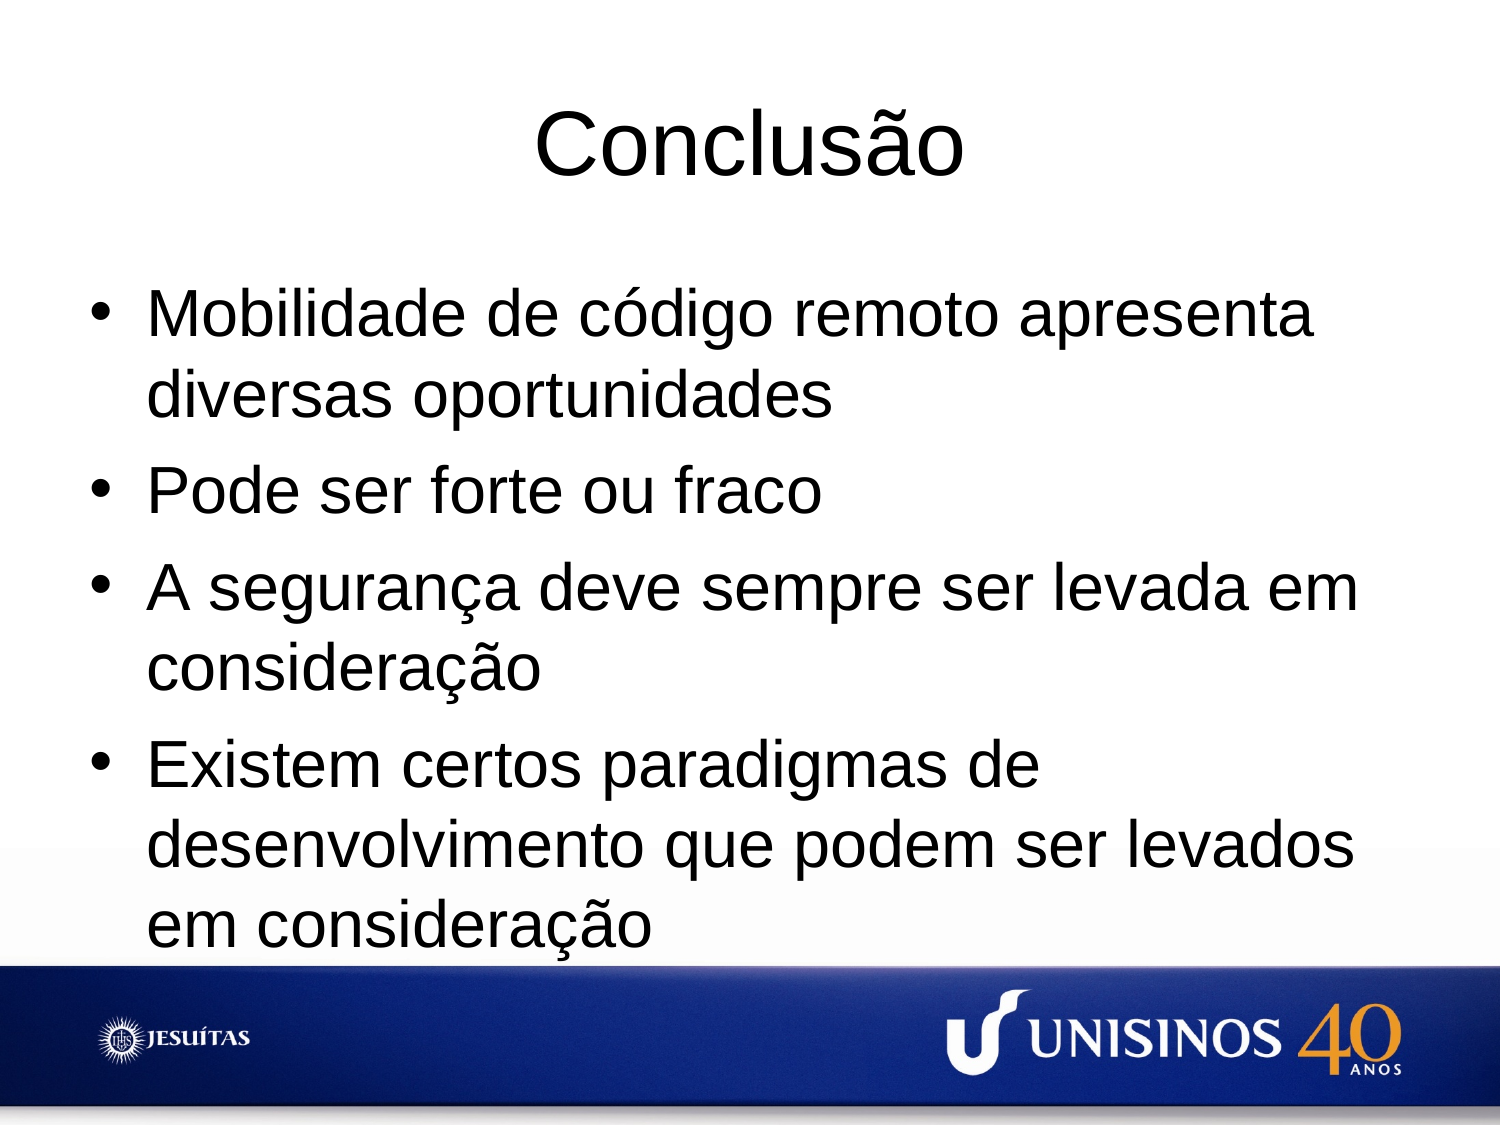

# Conclusão
Mobilidade de código remoto apresenta diversas oportunidades
Pode ser forte ou fraco
A segurança deve sempre ser levada em consideração
Existem certos paradigmas de desenvolvimento que podem ser levados em consideração
37